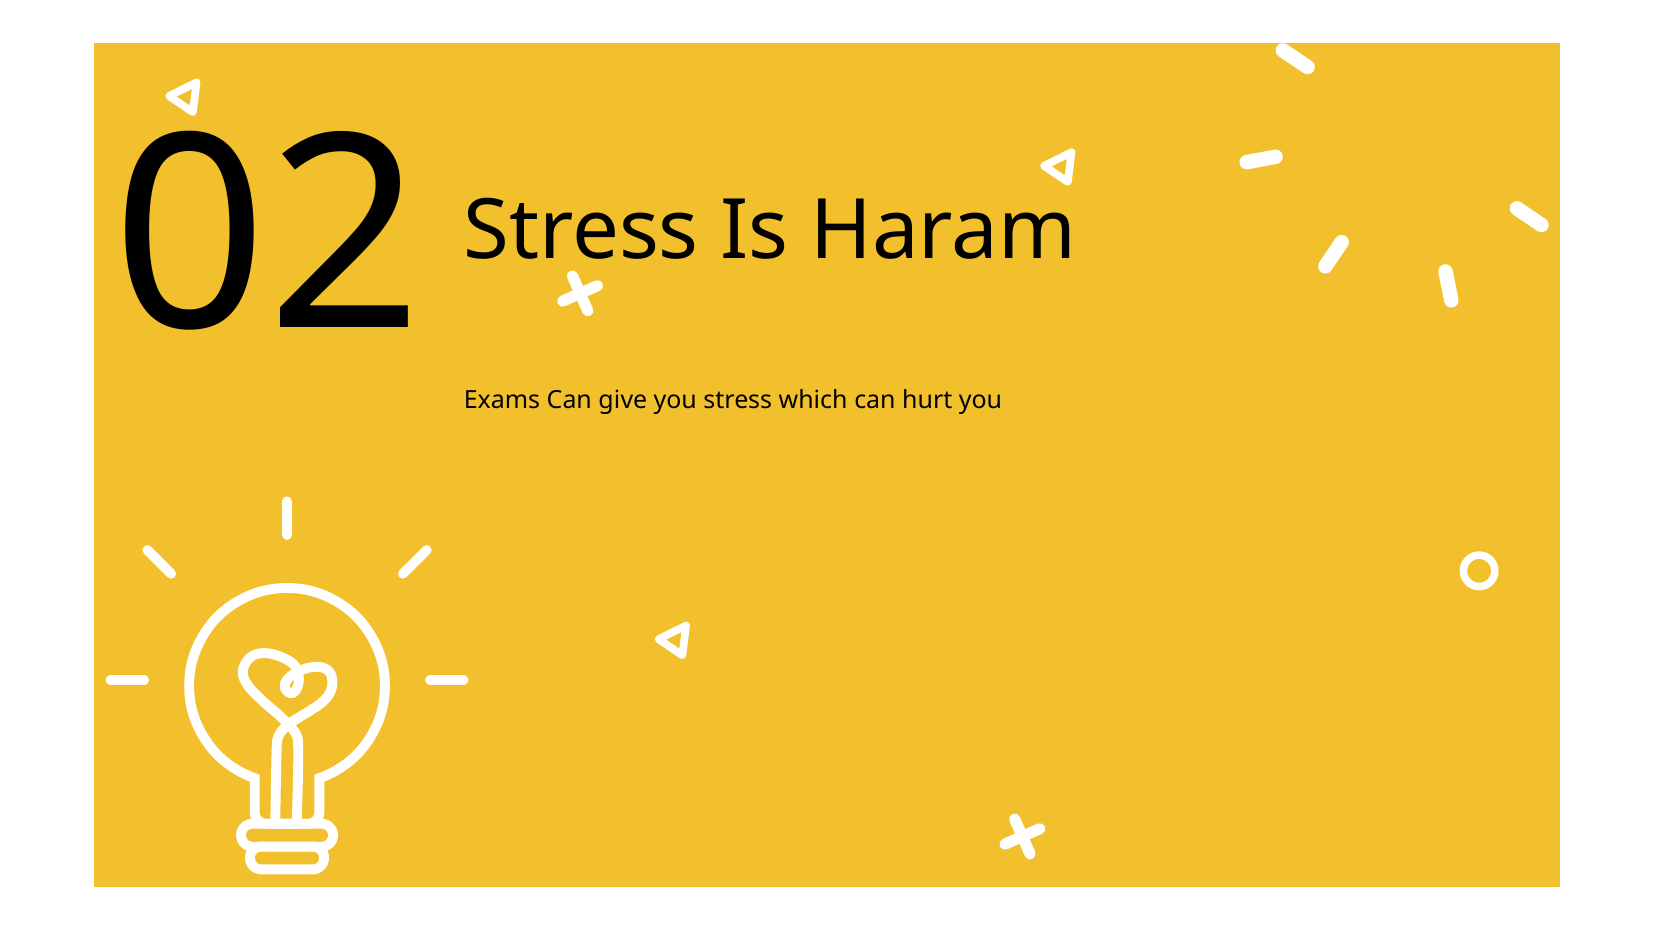

02
# Stress Is Haram
Exams Can give you stress which can hurt you